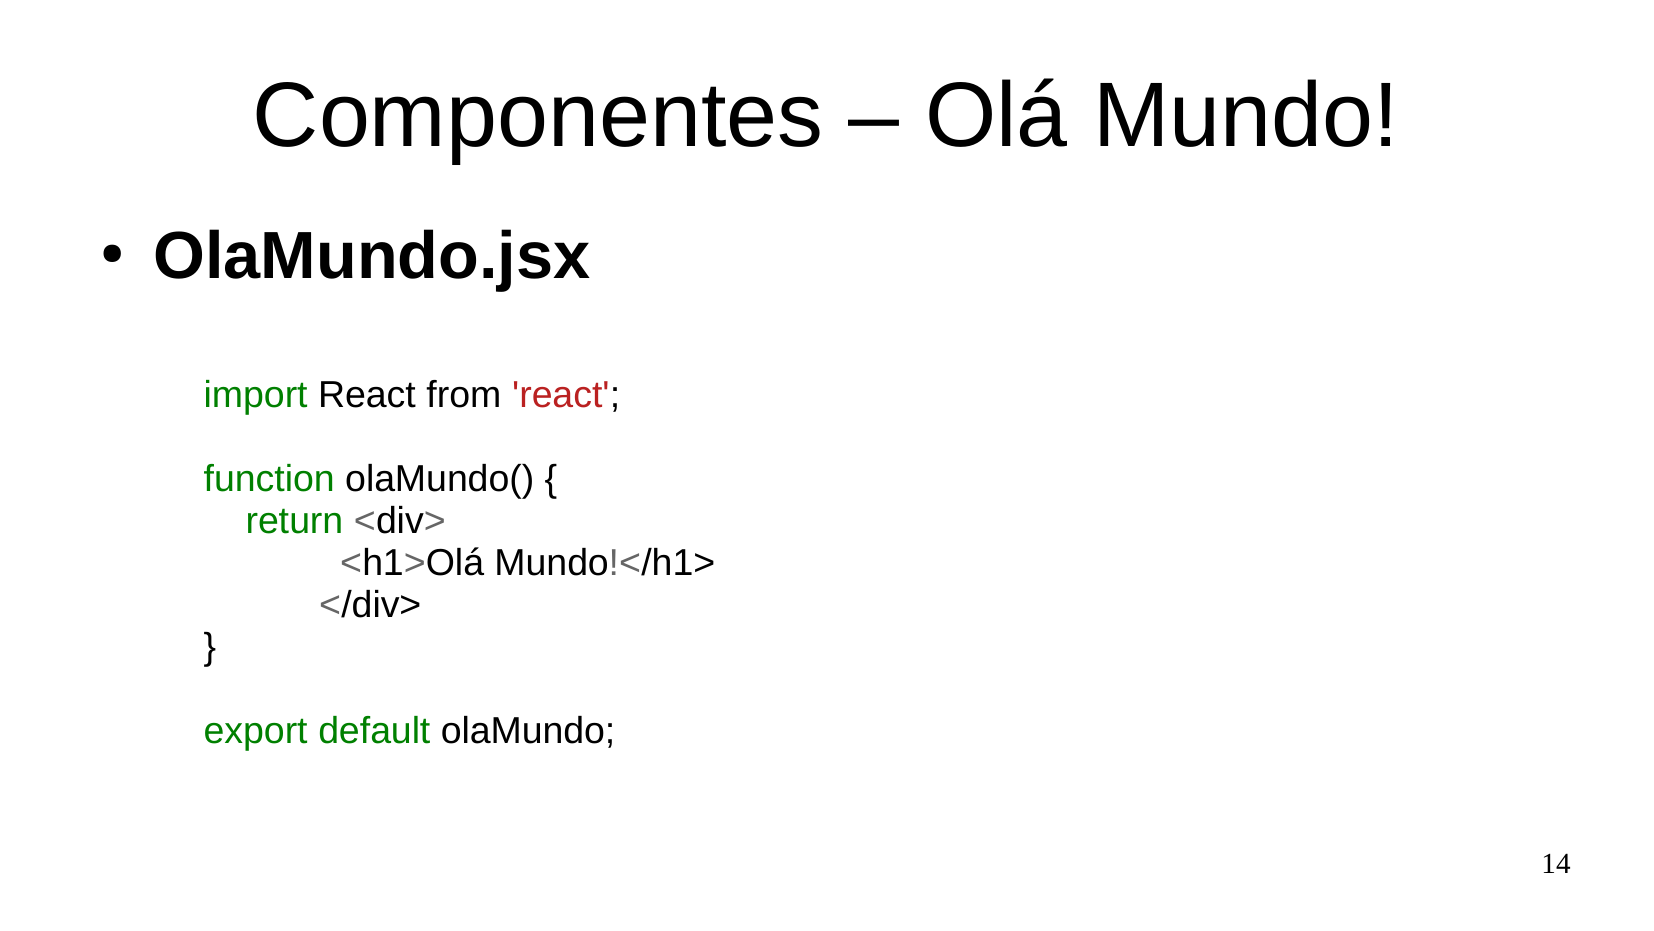

# Componentes – Olá Mundo!
OlaMundo.jsx
import React from 'react';
function olaMundo() {
 return <div>
 <h1>Olá Mundo!</h1>
 </div>
}
export default olaMundo;
14